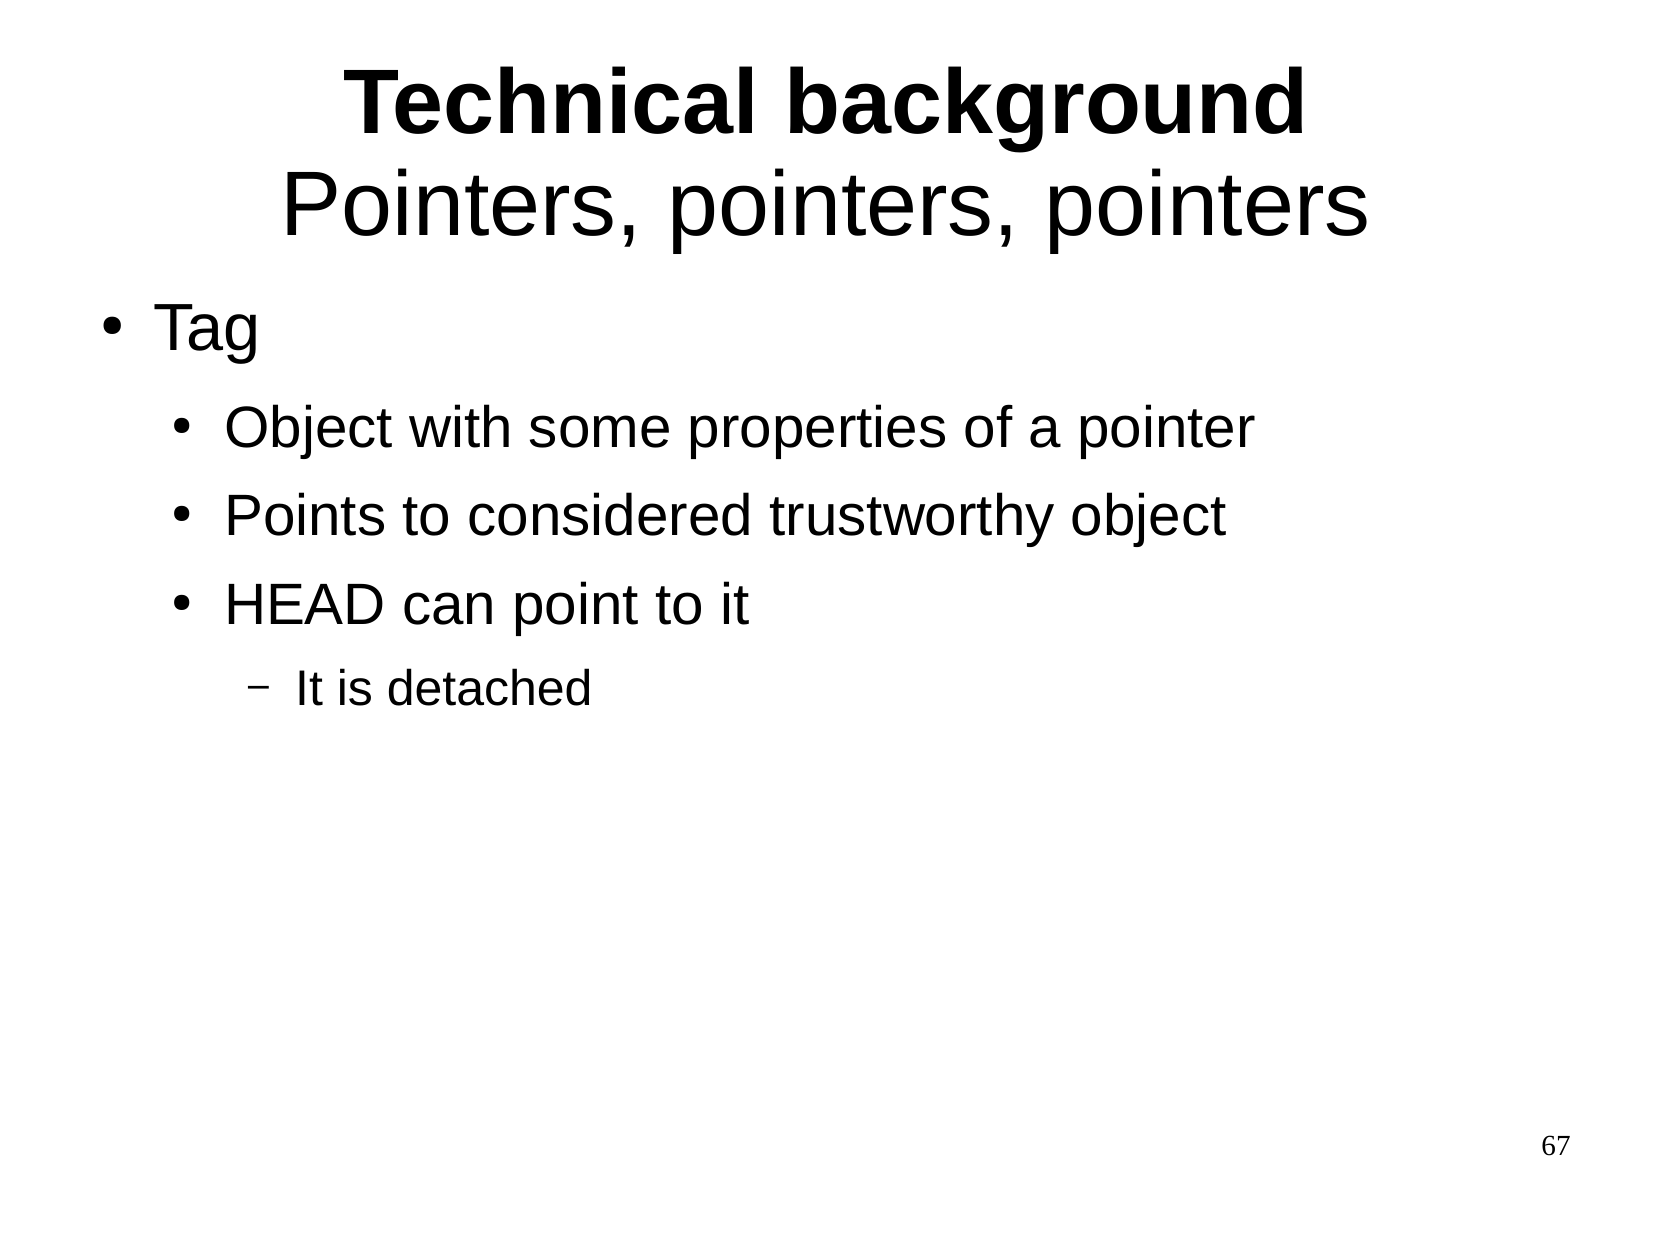

# Technical background Pointers, pointers, pointers
Tag
Object with some properties of a pointer
Points to considered trustworthy object
HEAD can point to it
It is detached
67